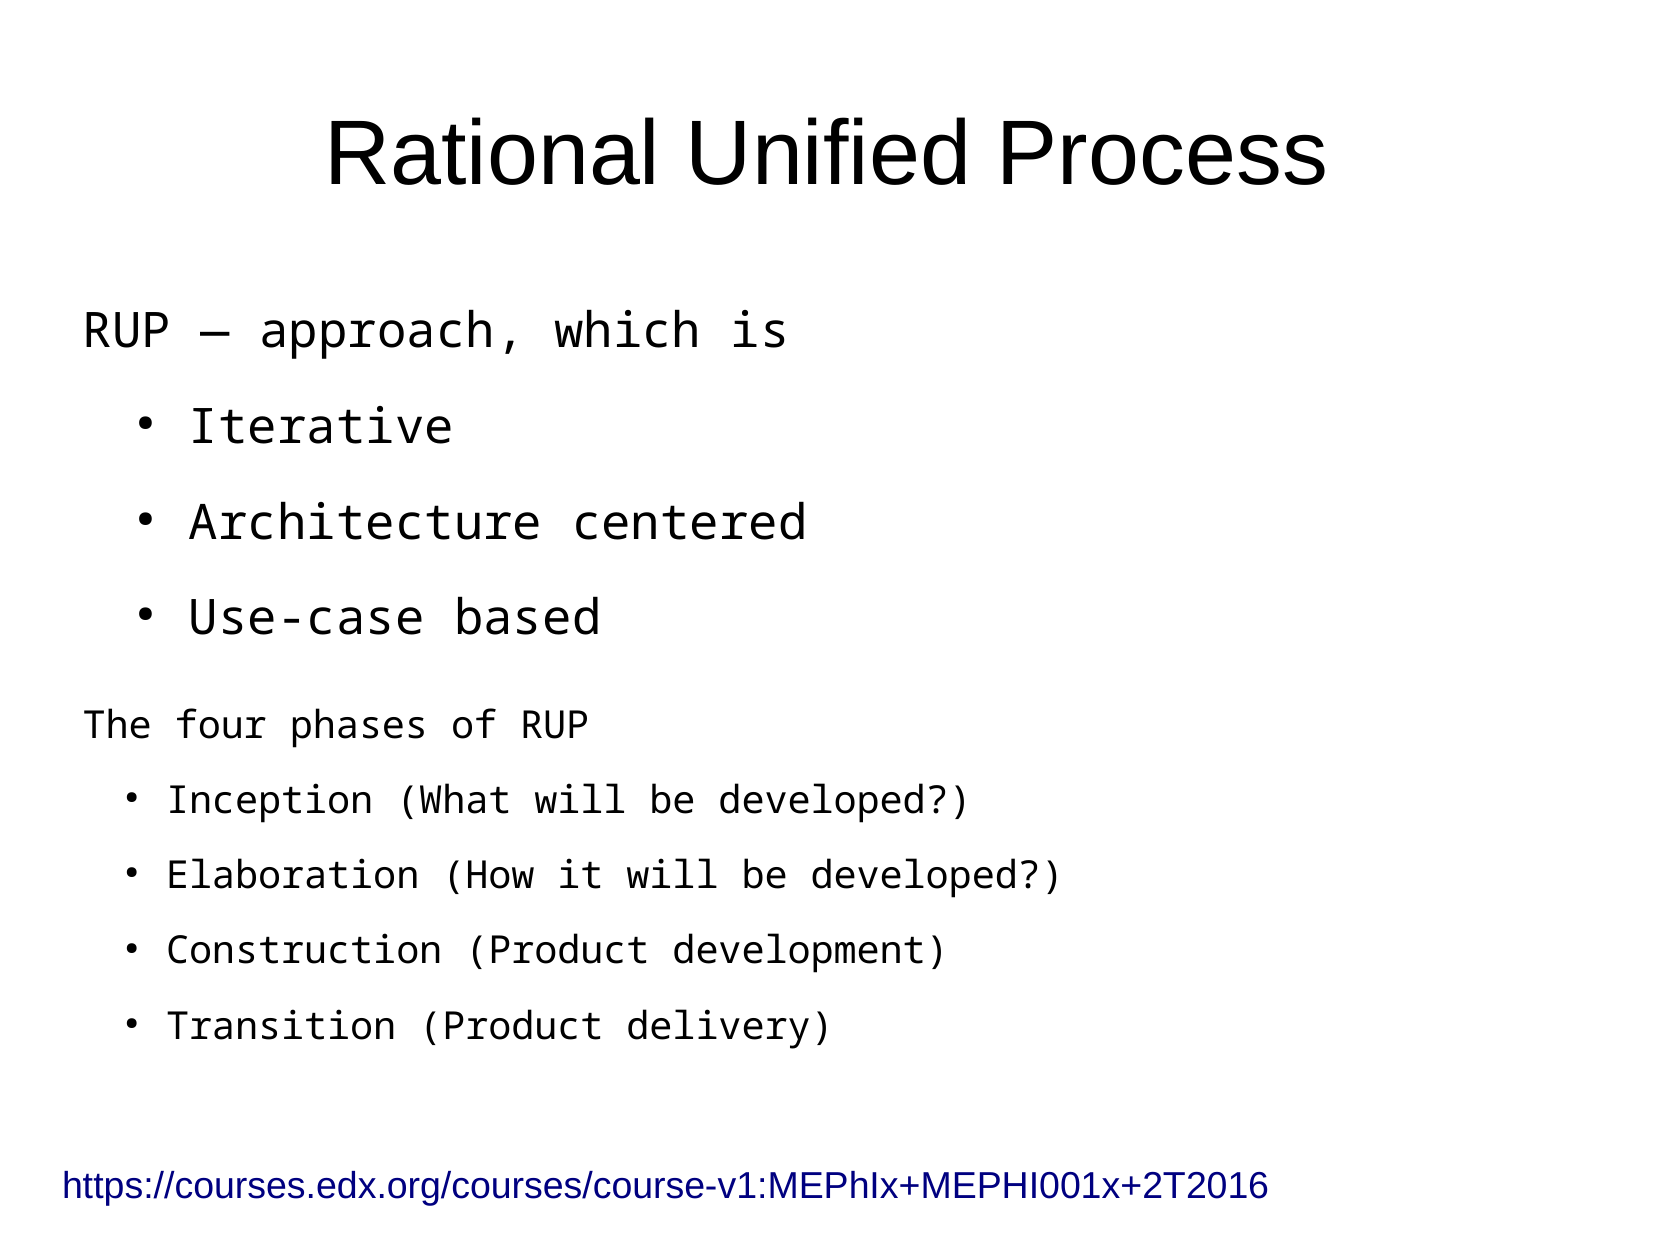

# Rational Unified Process
RUP — approach, which is
Iterative
Architecture centered
Use-case based
The four phases of RUP
Inception (What will be developed?)
Elaboration (How it will be developed?)
Construction (Product development)
Transition (Product delivery)
https://courses.edx.org/courses/course-v1:MEPhIx+MEPHI001x+2T2016